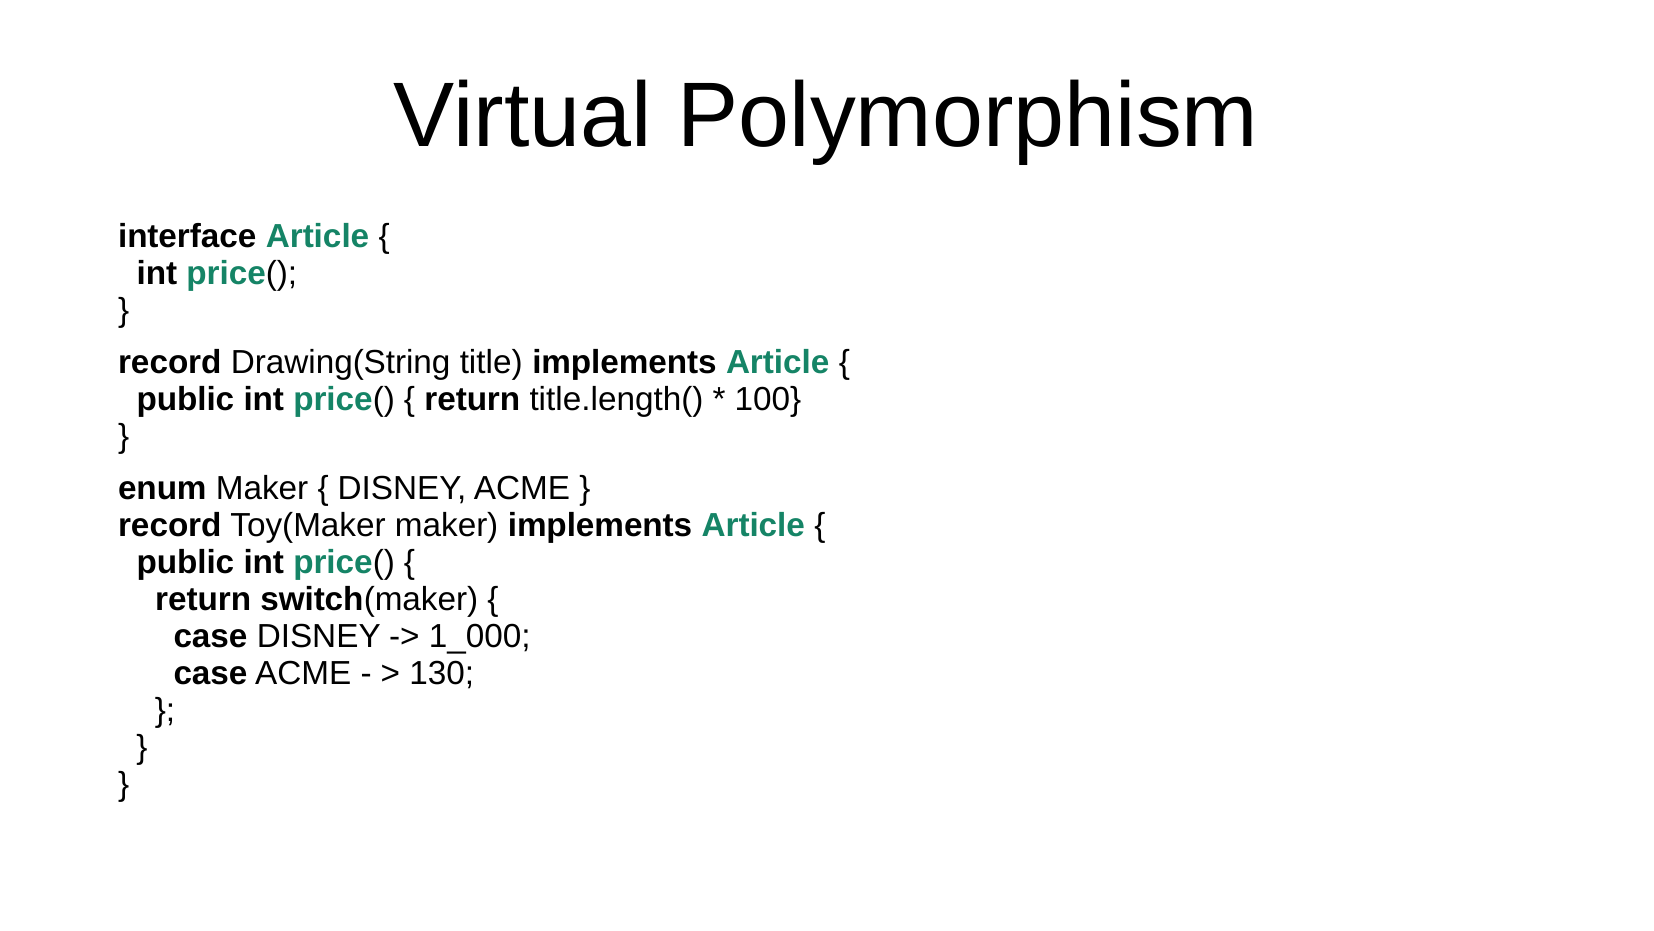

# Virtual Polymorphism
interface Article {
 int price();
}
record Drawing(String title) implements Article {
 public int price() { return title.length() * 100}
}
enum Maker { DISNEY, ACME }
record Toy(Maker maker) implements Article {
 public int price() {
 return switch(maker) {
 case DISNEY -> 1_000;
 case ACME - > 130;
 };
 }
}